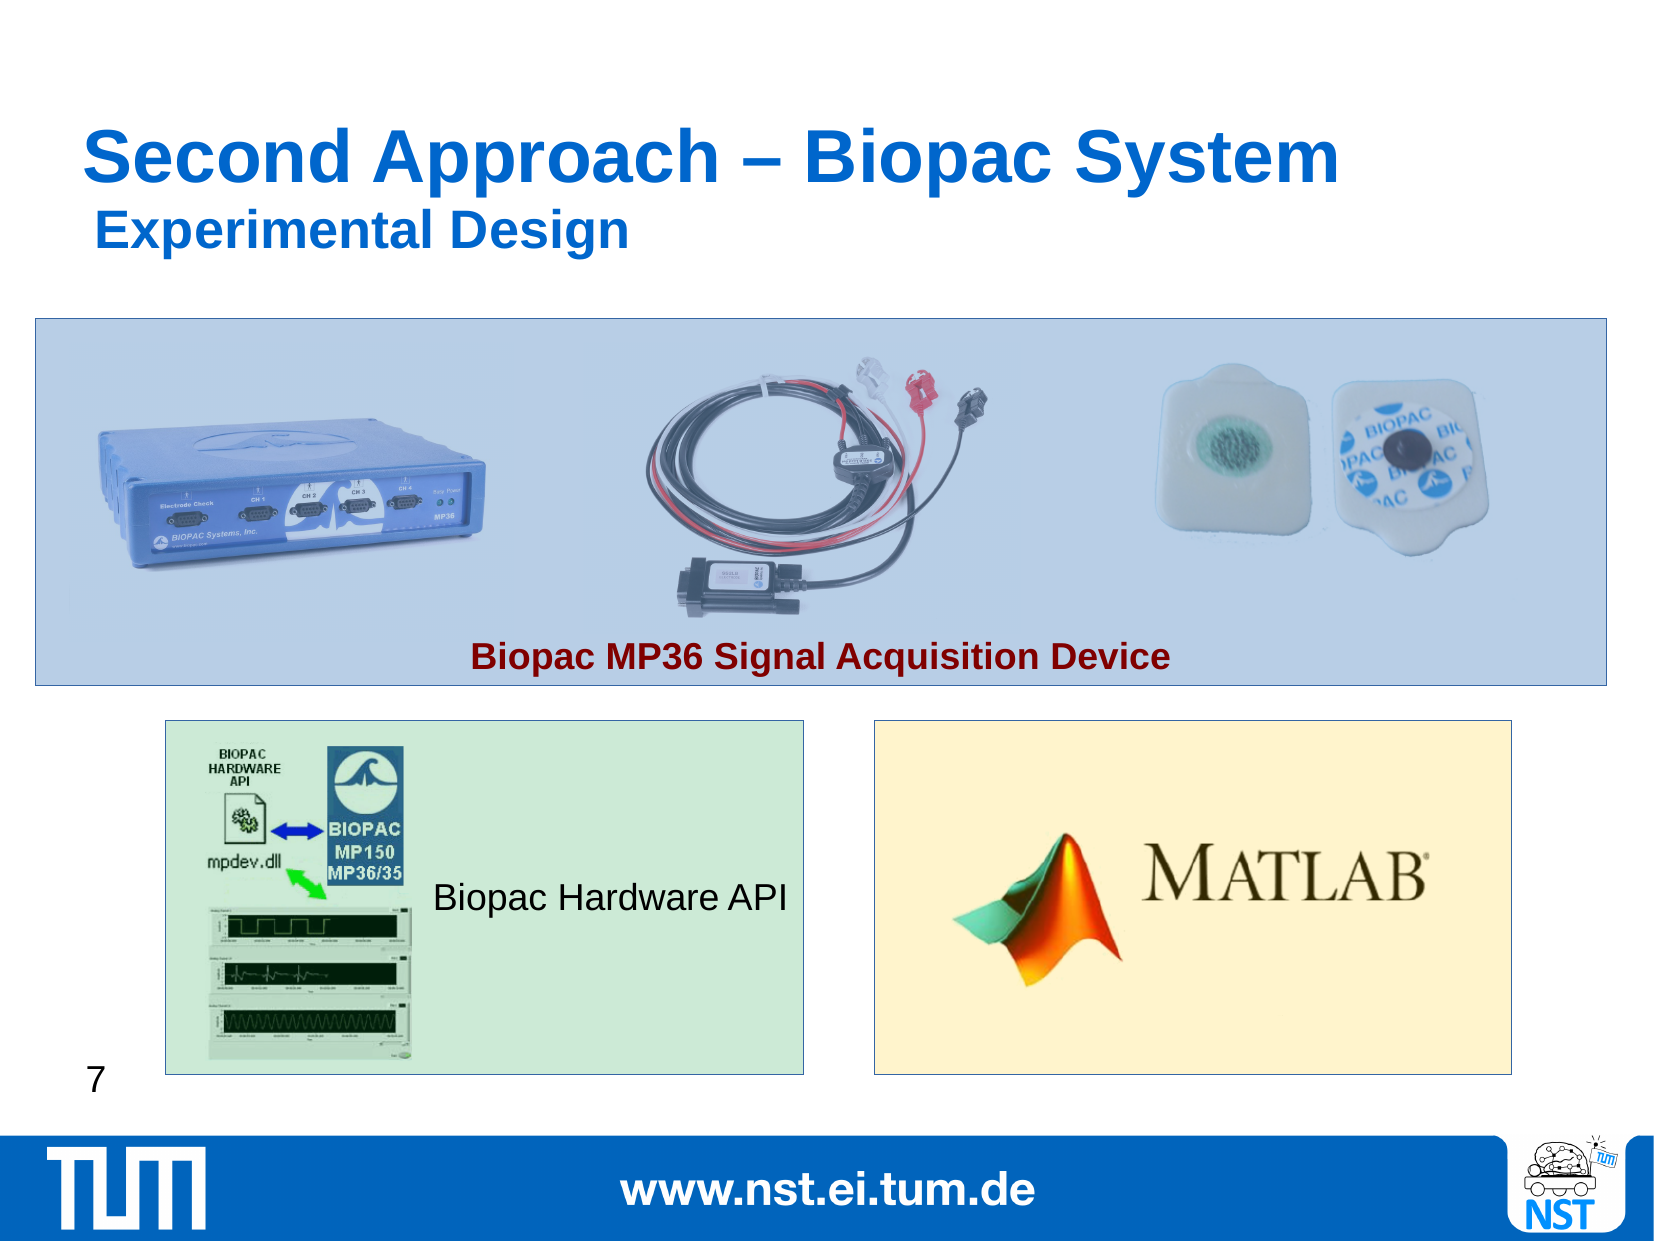

# Second Approach – Biopac System
Experimental Design
Biopac MP36 Signal Acquisition Device
Biopac Hardware API